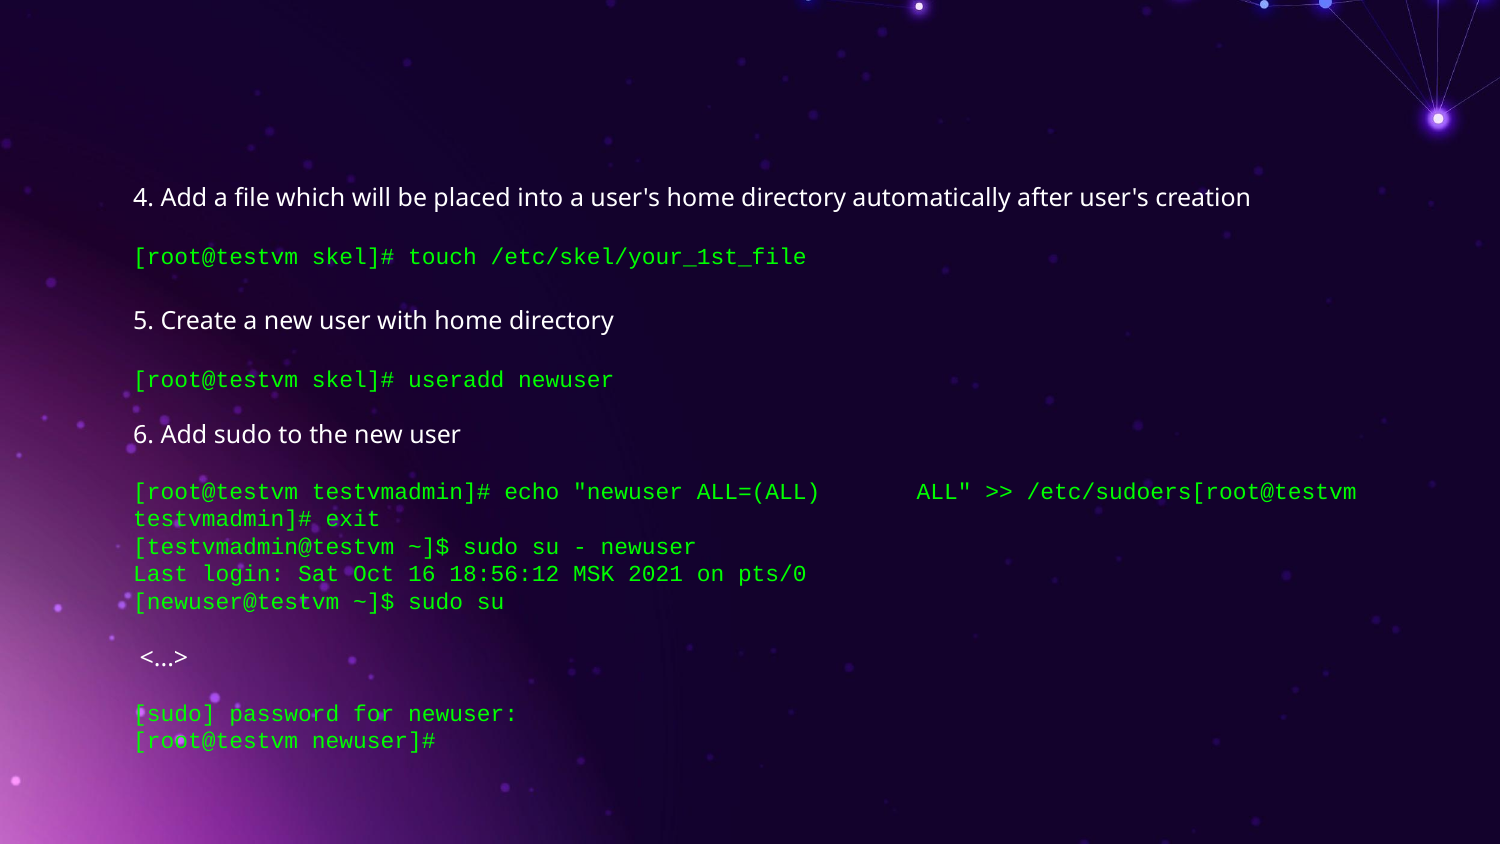

# 4. Add a file which will be placed into a user's home directory automatically after user's creation
[root@testvm skel]# touch /etc/skel/your_1st_file
5. Create a new user with home directory
[root@testvm skel]# useradd newuser
6. Add sudo to the new user
[root@testvm testvmadmin]# echo "newuser ALL=(ALL) ALL" >> /etc/sudoers[root@testvm testvmadmin]# exit
[testvmadmin@testvm ~]$ sudo su - newuser
Last login: Sat Oct 16 18:56:12 MSK 2021 on pts/0
[newuser@testvm ~]$ sudo su
 <...>
[sudo] password for newuser:
[root@testvm newuser]#